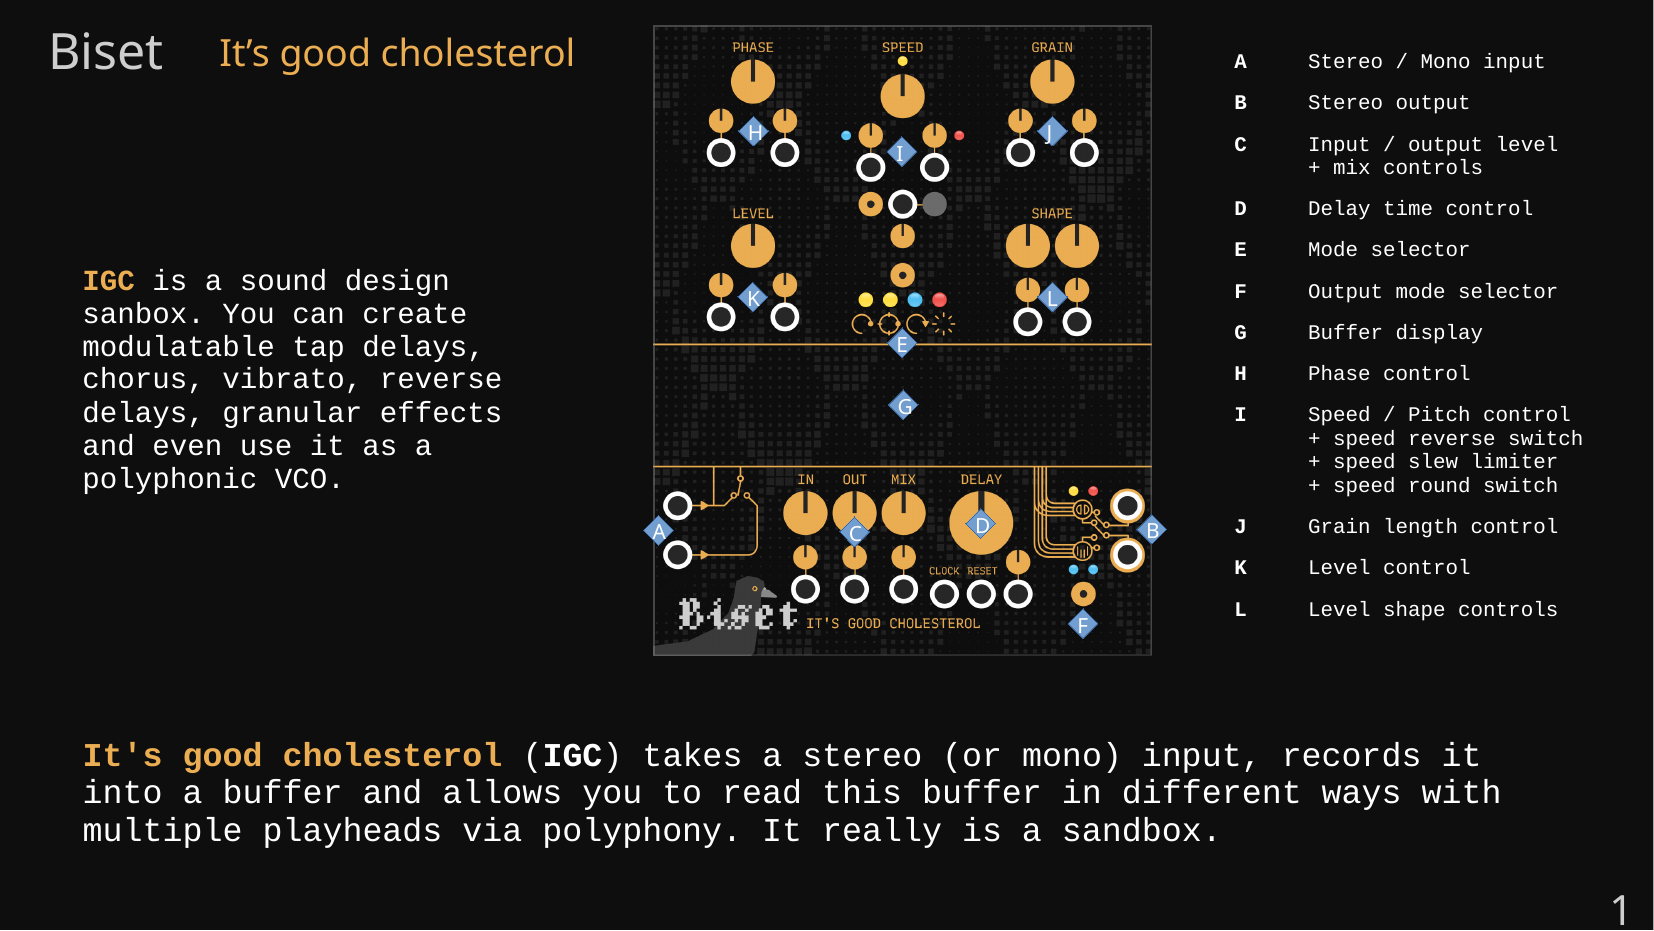

Biset
It’s good cholesterol
A	Stereo / Mono input
B	Stereo output
C	Input / output level 	+ mix controls
D	Delay time control
E	Mode selector
F	Output mode selector
G	Buffer display
H	Phase control
I	Speed / Pitch control 	+ speed reverse switch 	+ speed slew limiter 	+ speed round switch
J	Grain length control
K	Level control
L	Level shape controls
H
J
I
IGC is a sound design sanbox. You can create modulatable tap delays, chorus, vibrato, reverse delays, granular effects and even use it as a polyphonic VCO.
K
L
E
G
D
B
A
C
F
# It's good cholesterol (IGC) takes a stereo (or mono) input, records it into a buffer and allows you to read this buffer in different ways with multiple playheads via polyphony. It really is a sandbox.
1